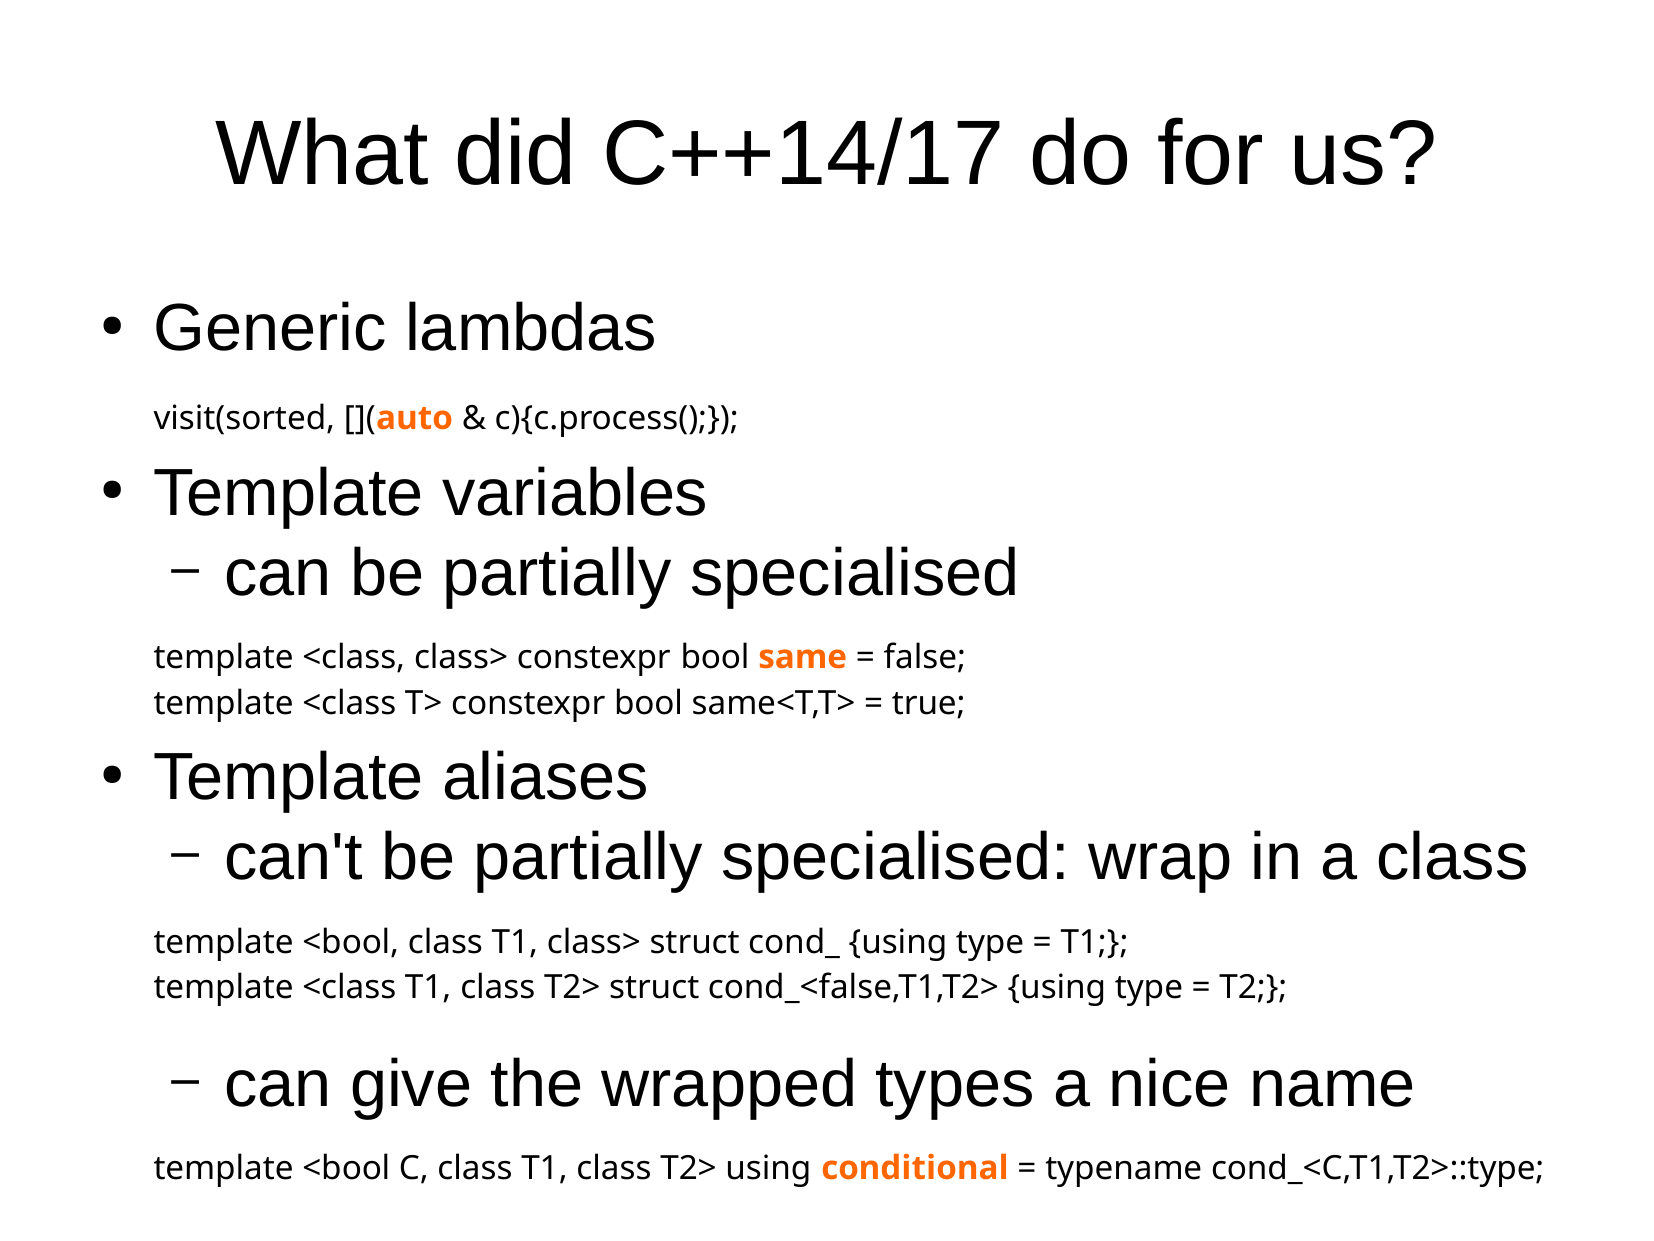

# What did C++14/17 do for us?
Generic lambdas
visit(sorted, [](auto & c){c.process();});
Template variables
can be partially specialised
template <class, class> constexpr bool same = false;
template <class T> constexpr bool same<T,T> = true;
Template aliases
can't be partially specialised: wrap in a class
template <bool, class T1, class> struct cond_ {using type = T1;};
template <class T1, class T2> struct cond_<false,T1,T2> {using type = T2;};
can give the wrapped types a nice name
template <bool C, class T1, class T2> using conditional = typename cond_<C,T1,T2>::type;